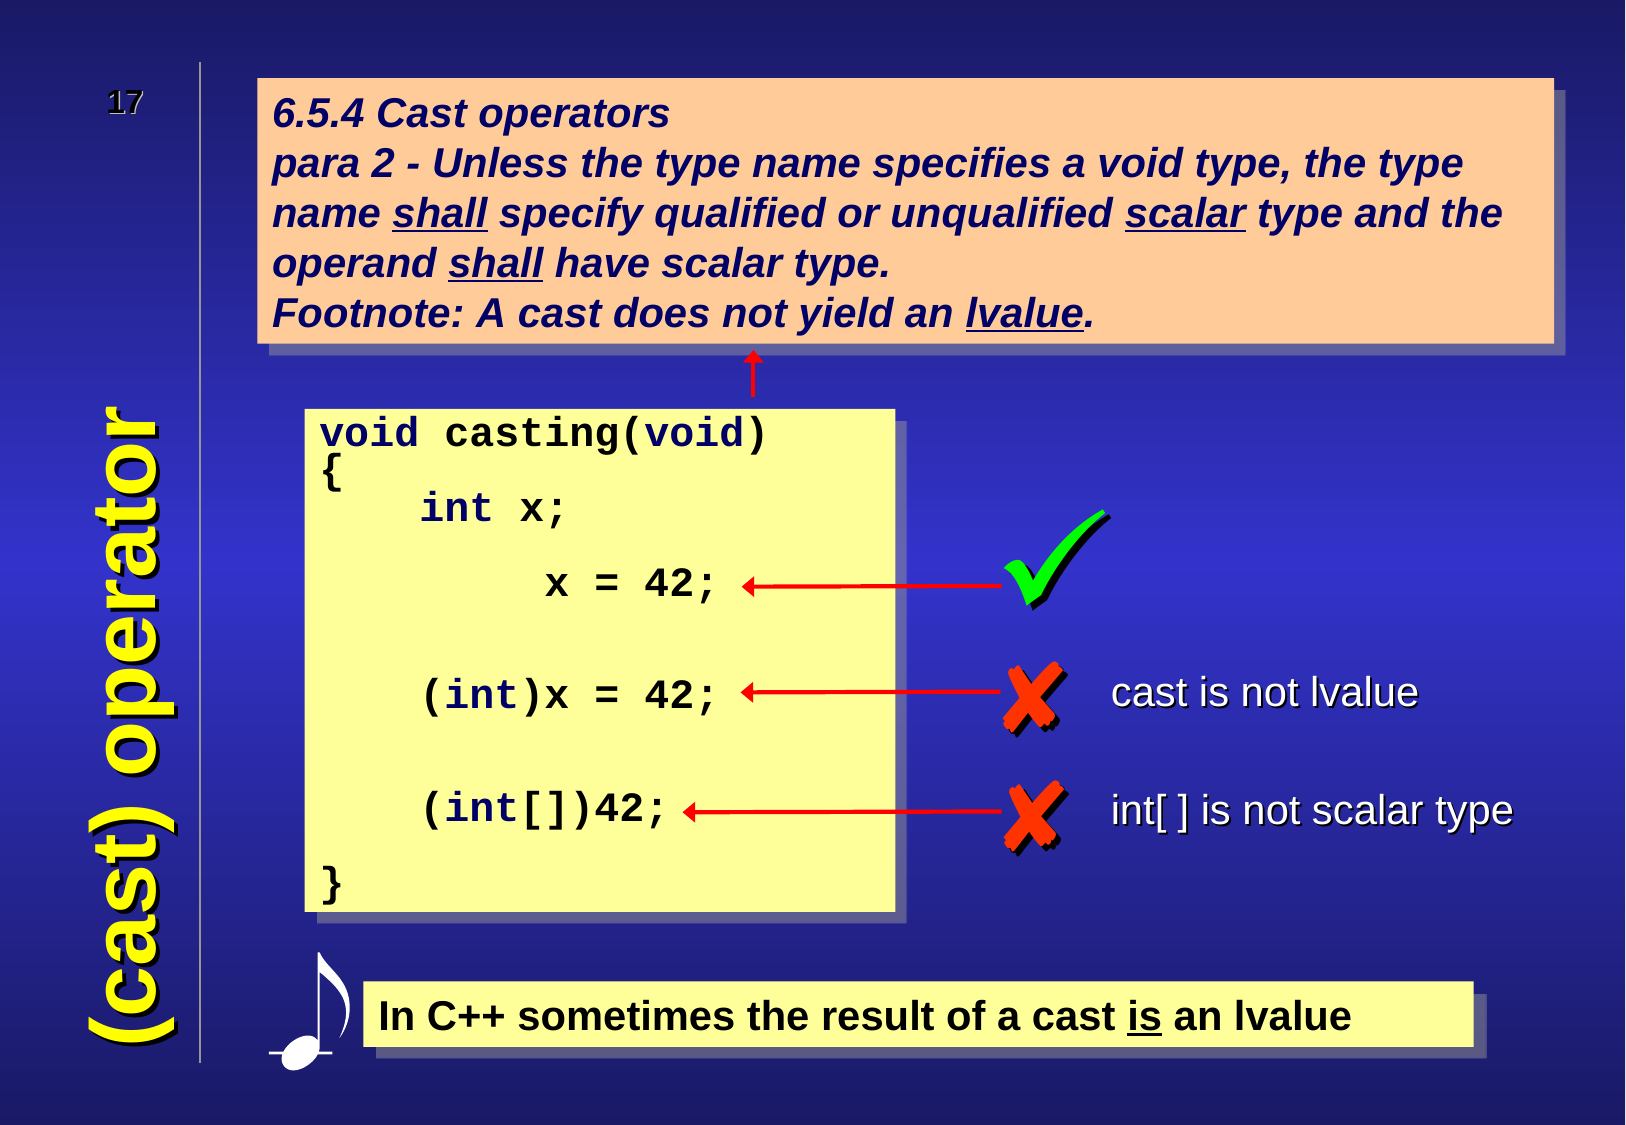

17
6.5.4 Cast operators
para 2 - Unless the type name specifies a void type, the type name shall specify qualified or unqualified scalar type and the operand shall have scalar type.
Footnote: A cast does not yield an lvalue.
void casting(void)
{
 int x;
 x = 42;
 (int)x = 42;
 (int[])42;
}

# (cast) operator

cast is not lvalue

int[ ] is not scalar type
In C++ sometimes the result of a cast is an lvalue